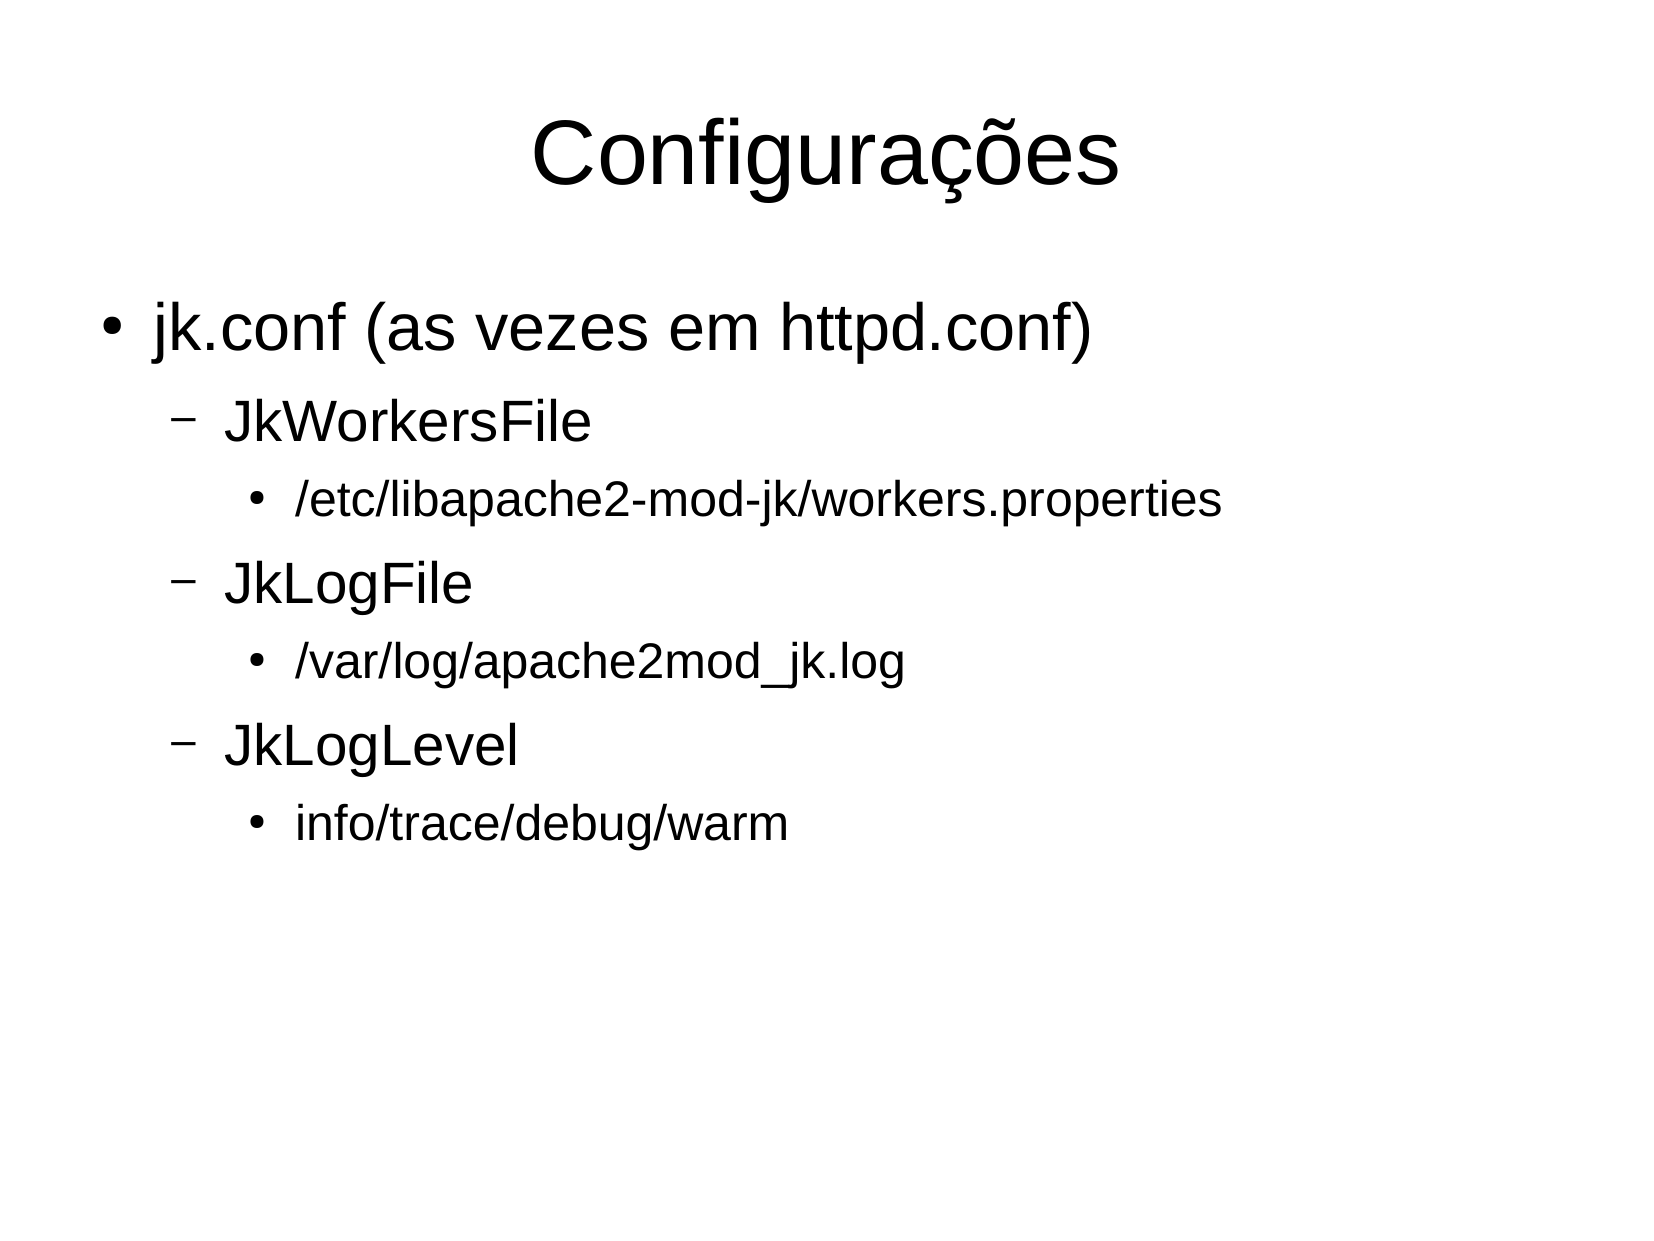

# Configurações
jk.conf (as vezes em httpd.conf)
JkWorkersFile
/etc/libapache2-mod-jk/workers.properties
JkLogFile
/var/log/apache2mod_jk.log
JkLogLevel
info/trace/debug/warm